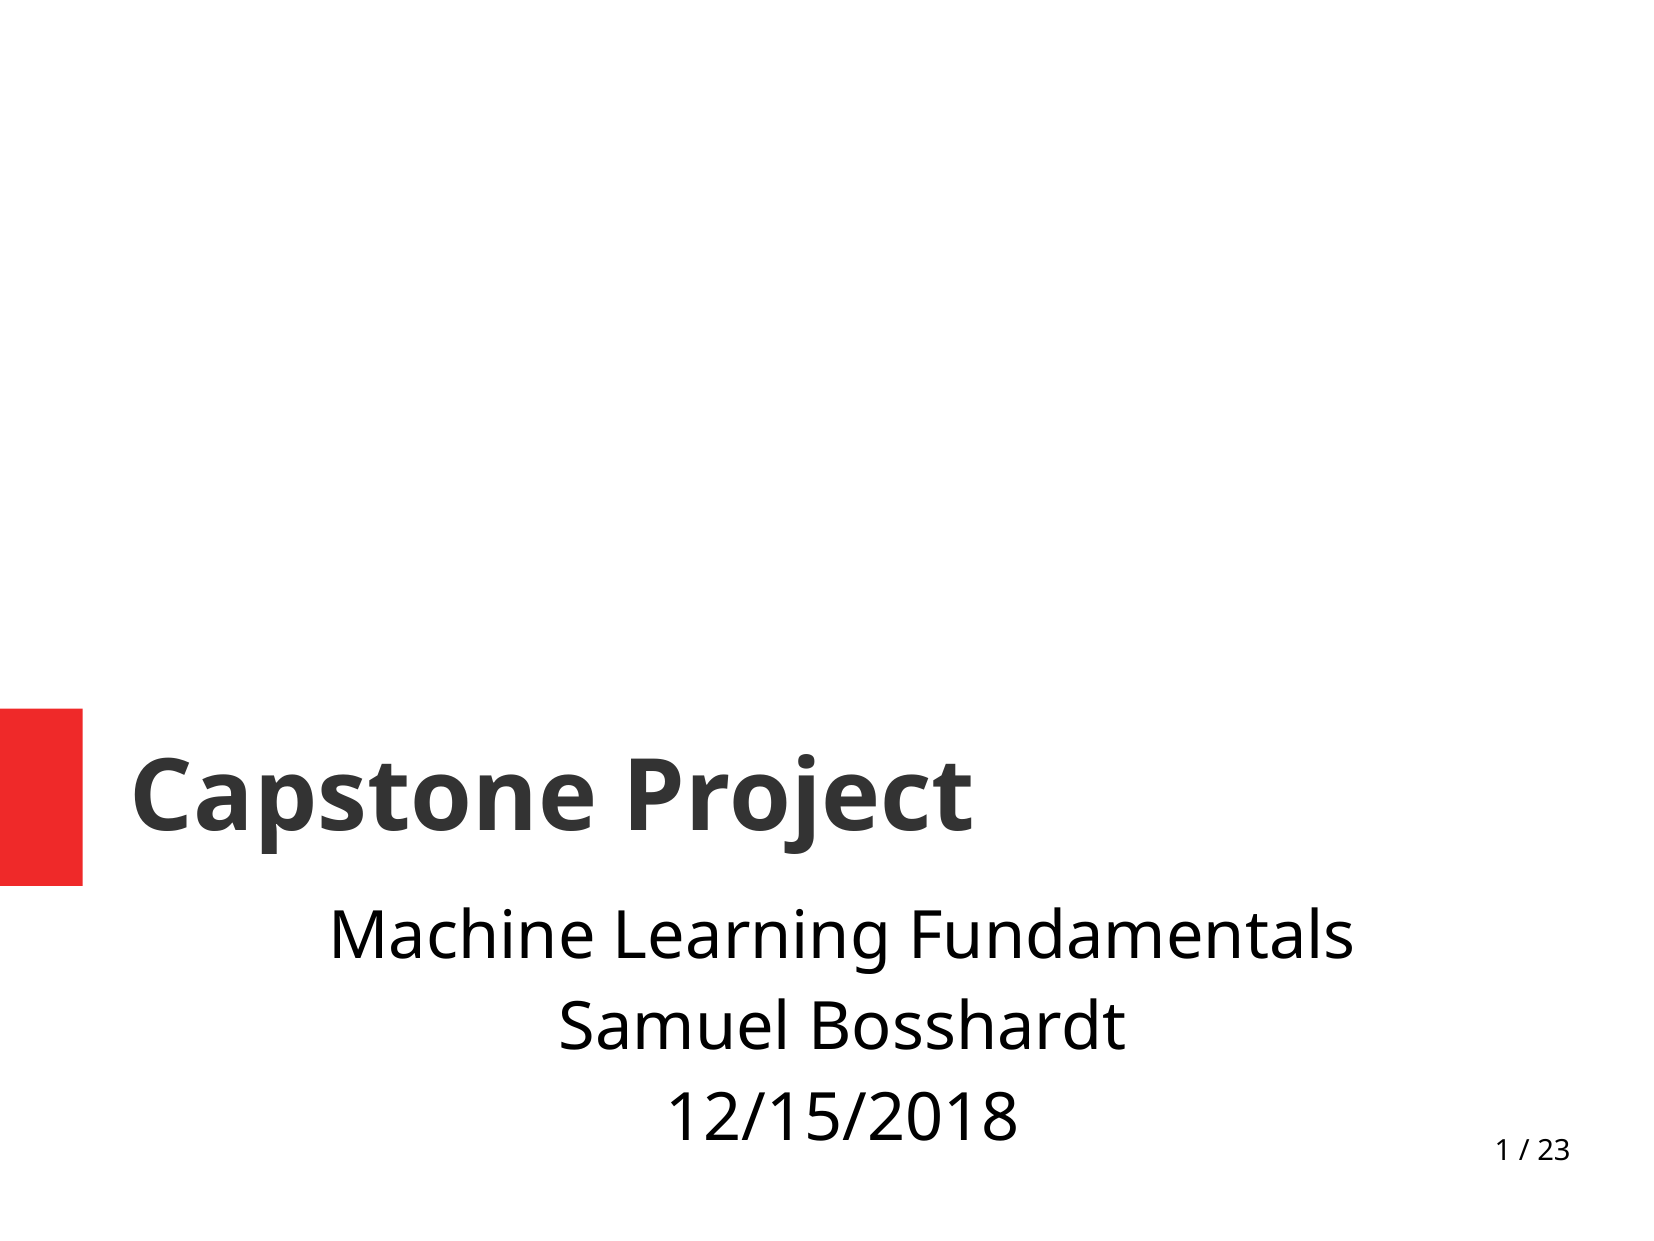

# Capstone Project
Machine Learning Fundamentals
Samuel Bosshardt
12/15/2018
1